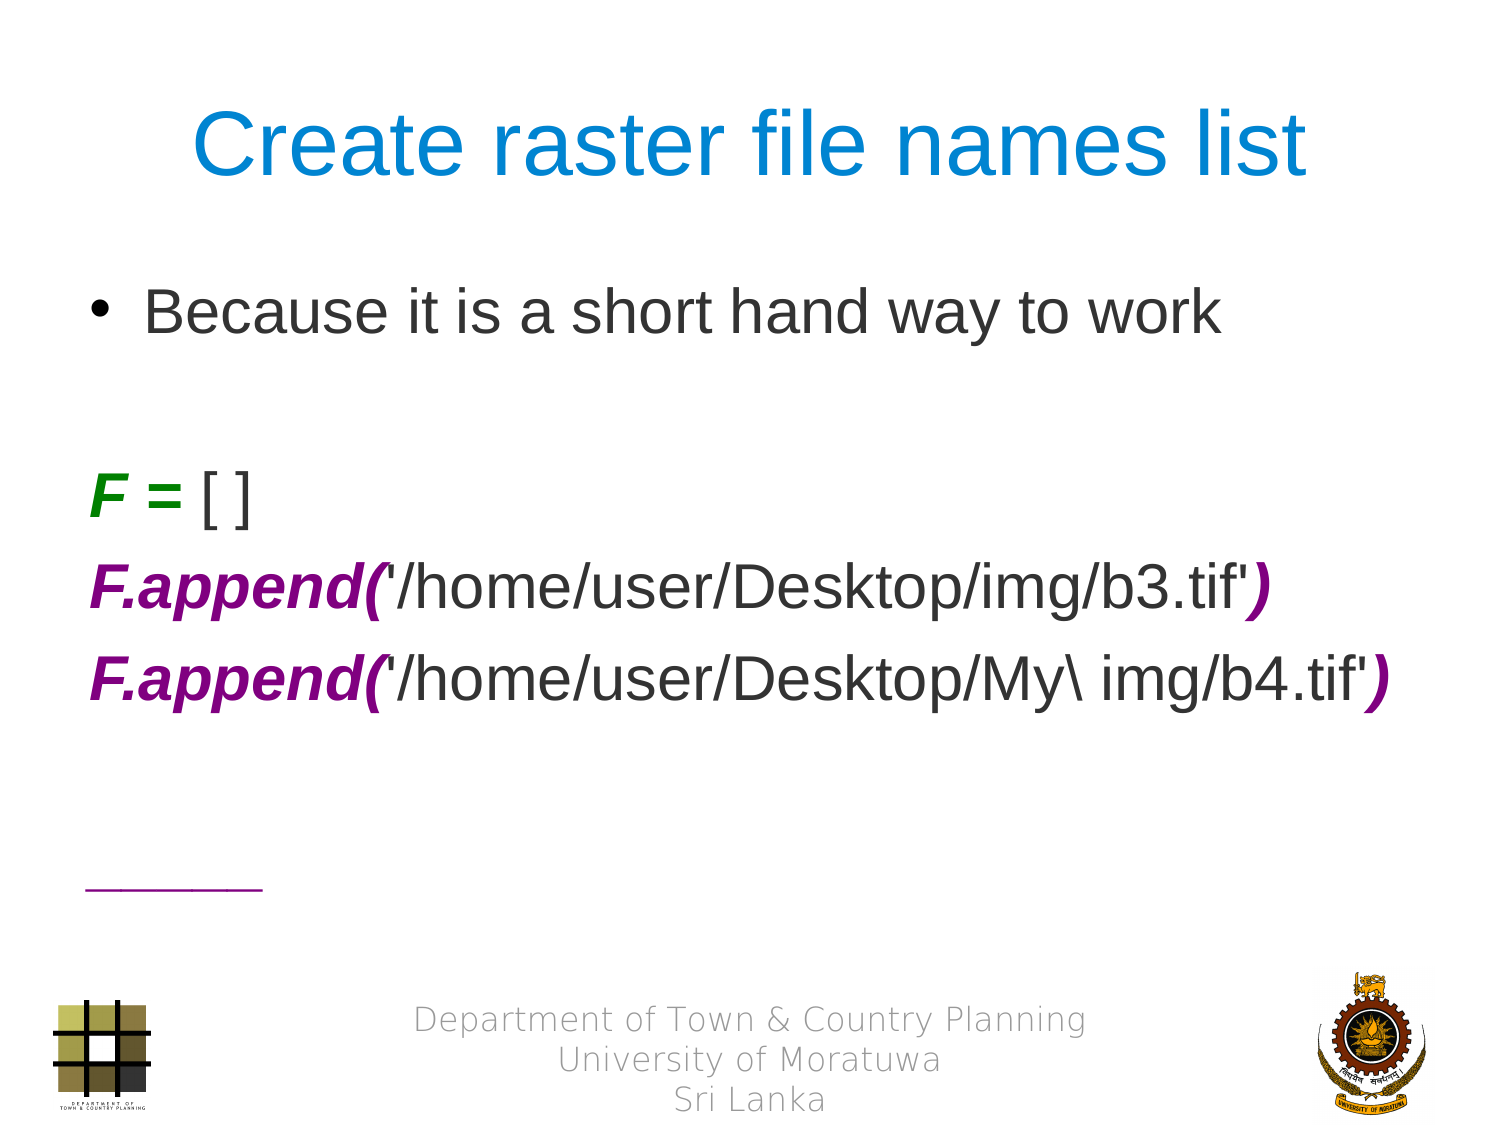

# Create raster file names list
Because it is a short hand way to work
F = [ ]
F.append('/home/user/Desktop/img/b3.tif')
F.append('/home/user/Desktop/My\ img/b4.tif')
_____